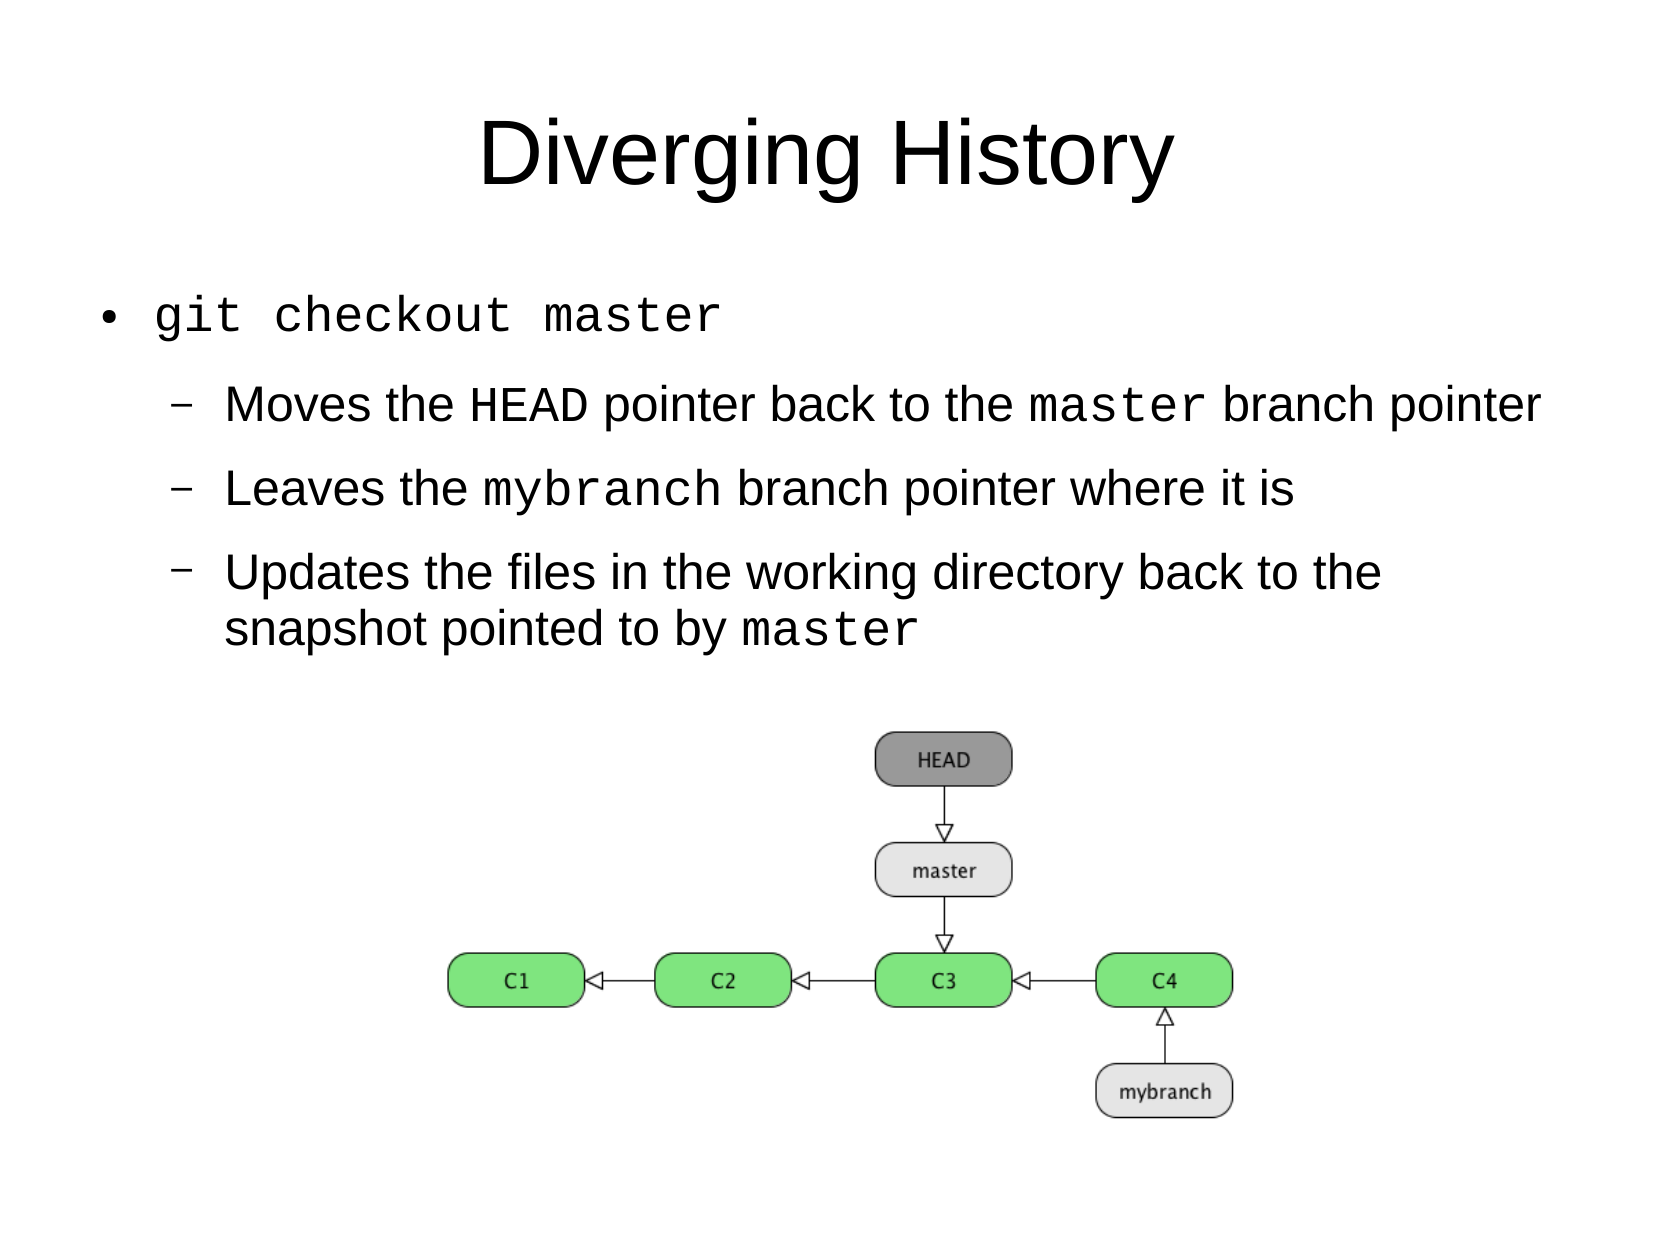

# Diverging History
git checkout master
Moves the HEAD pointer back to the master branch pointer
Leaves the mybranch branch pointer where it is
Updates the files in the working directory back to the snapshot pointed to by master